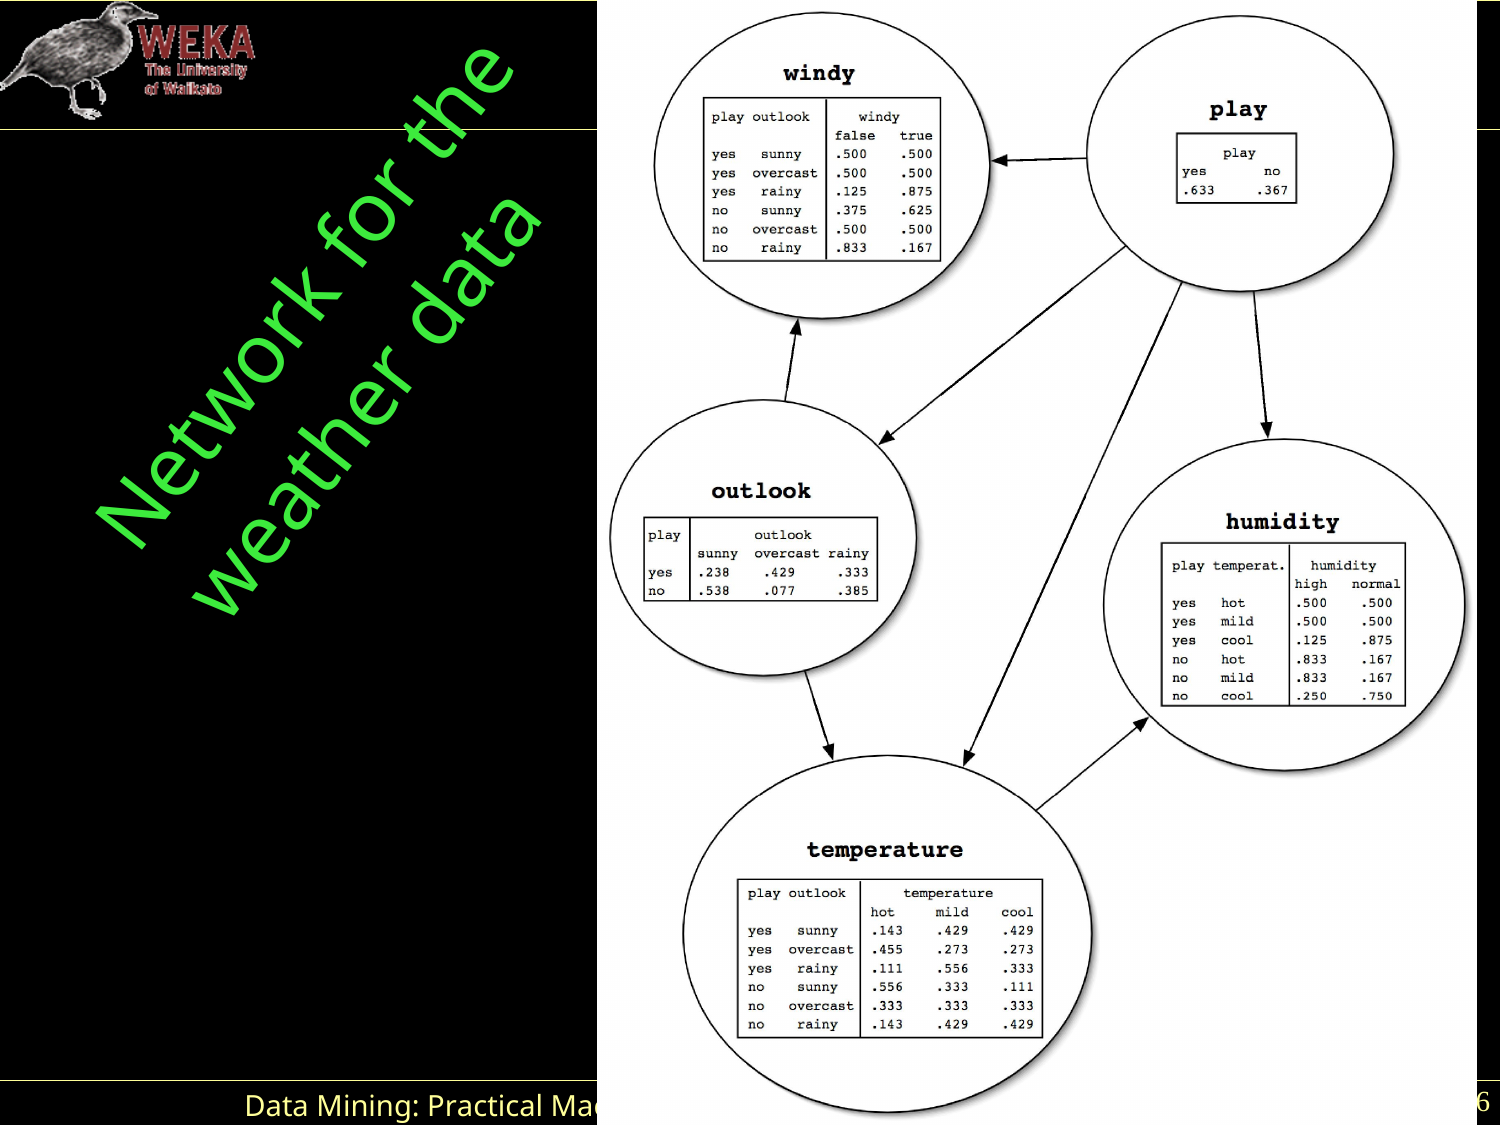

# Network for the weather data
Data Mining: Practical Machine Learning Tools and Techniques (Chapter 6)
6